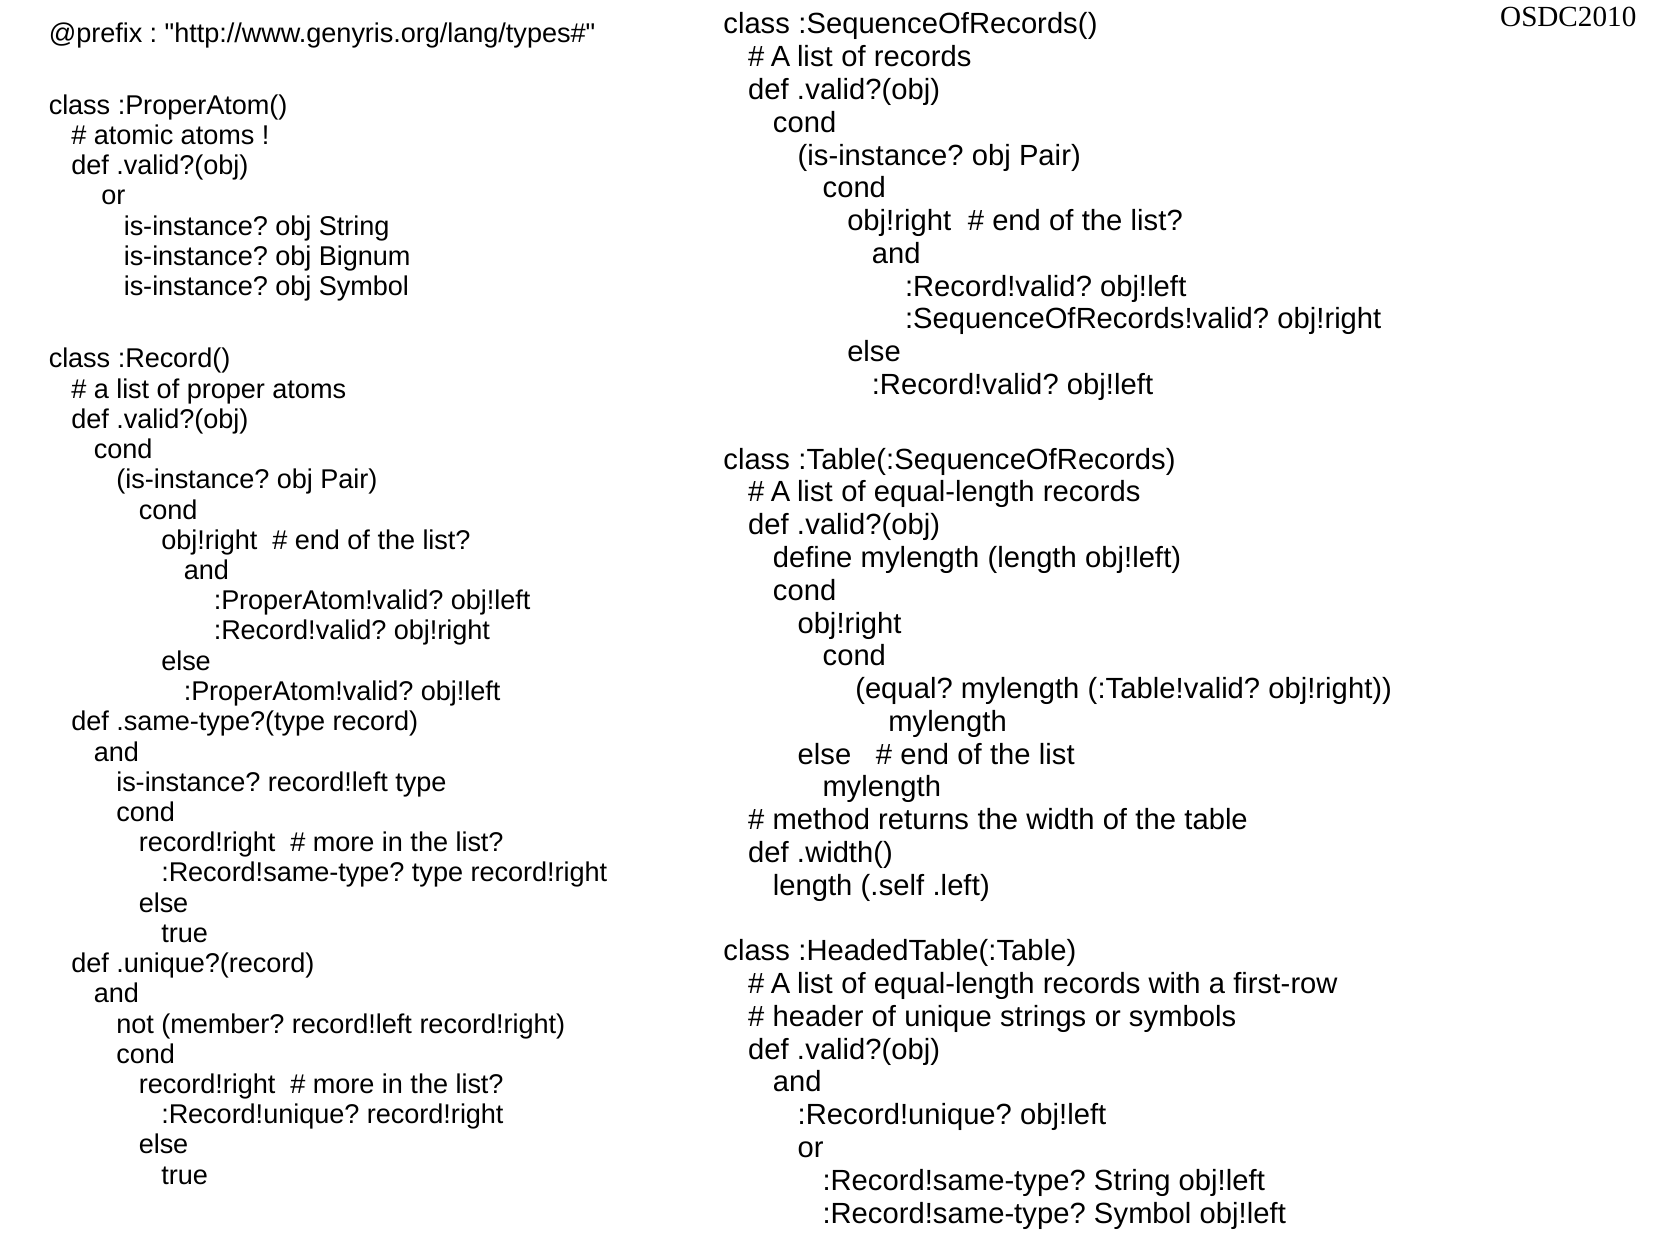

class :SequenceOfRecords()
 # A list of records
 def .valid?(obj)
 cond
 (is-instance? obj Pair)
 cond
 obj!right # end of the list?
 and
 :Record!valid? obj!left
 :SequenceOfRecords!valid? obj!right
 else
 :Record!valid? obj!left
class :Table(:SequenceOfRecords)
 # A list of equal-length records
 def .valid?(obj)
 define mylength (length obj!left)
 cond
 obj!right
 cond
 (equal? mylength (:Table!valid? obj!right))
 mylength
 else # end of the list
 mylength
 # method returns the width of the table
 def .width()
 length (.self .left)
class :HeadedTable(:Table)
 # A list of equal-length records with a first-row
 # header of unique strings or symbols
 def .valid?(obj)
 and
 :Record!unique? obj!left
 or
 :Record!same-type? String obj!left
 :Record!same-type? Symbol obj!left
@prefix : "http://www.genyris.org/lang/types#"
class :ProperAtom()
 # atomic atoms !
 def .valid?(obj)
 or
 is-instance? obj String
 is-instance? obj Bignum
 is-instance? obj Symbol
class :Record()
 # a list of proper atoms
 def .valid?(obj)
 cond
 (is-instance? obj Pair)
 cond
 obj!right # end of the list?
 and
 :ProperAtom!valid? obj!left
 :Record!valid? obj!right
 else
 :ProperAtom!valid? obj!left
 def .same-type?(type record)
 and
 is-instance? record!left type
 cond
 record!right # more in the list?
 :Record!same-type? type record!right
 else
 true
 def .unique?(record)
 and
 not (member? record!left record!right)
 cond
 record!right # more in the list?
 :Record!unique? record!right
 else
 true